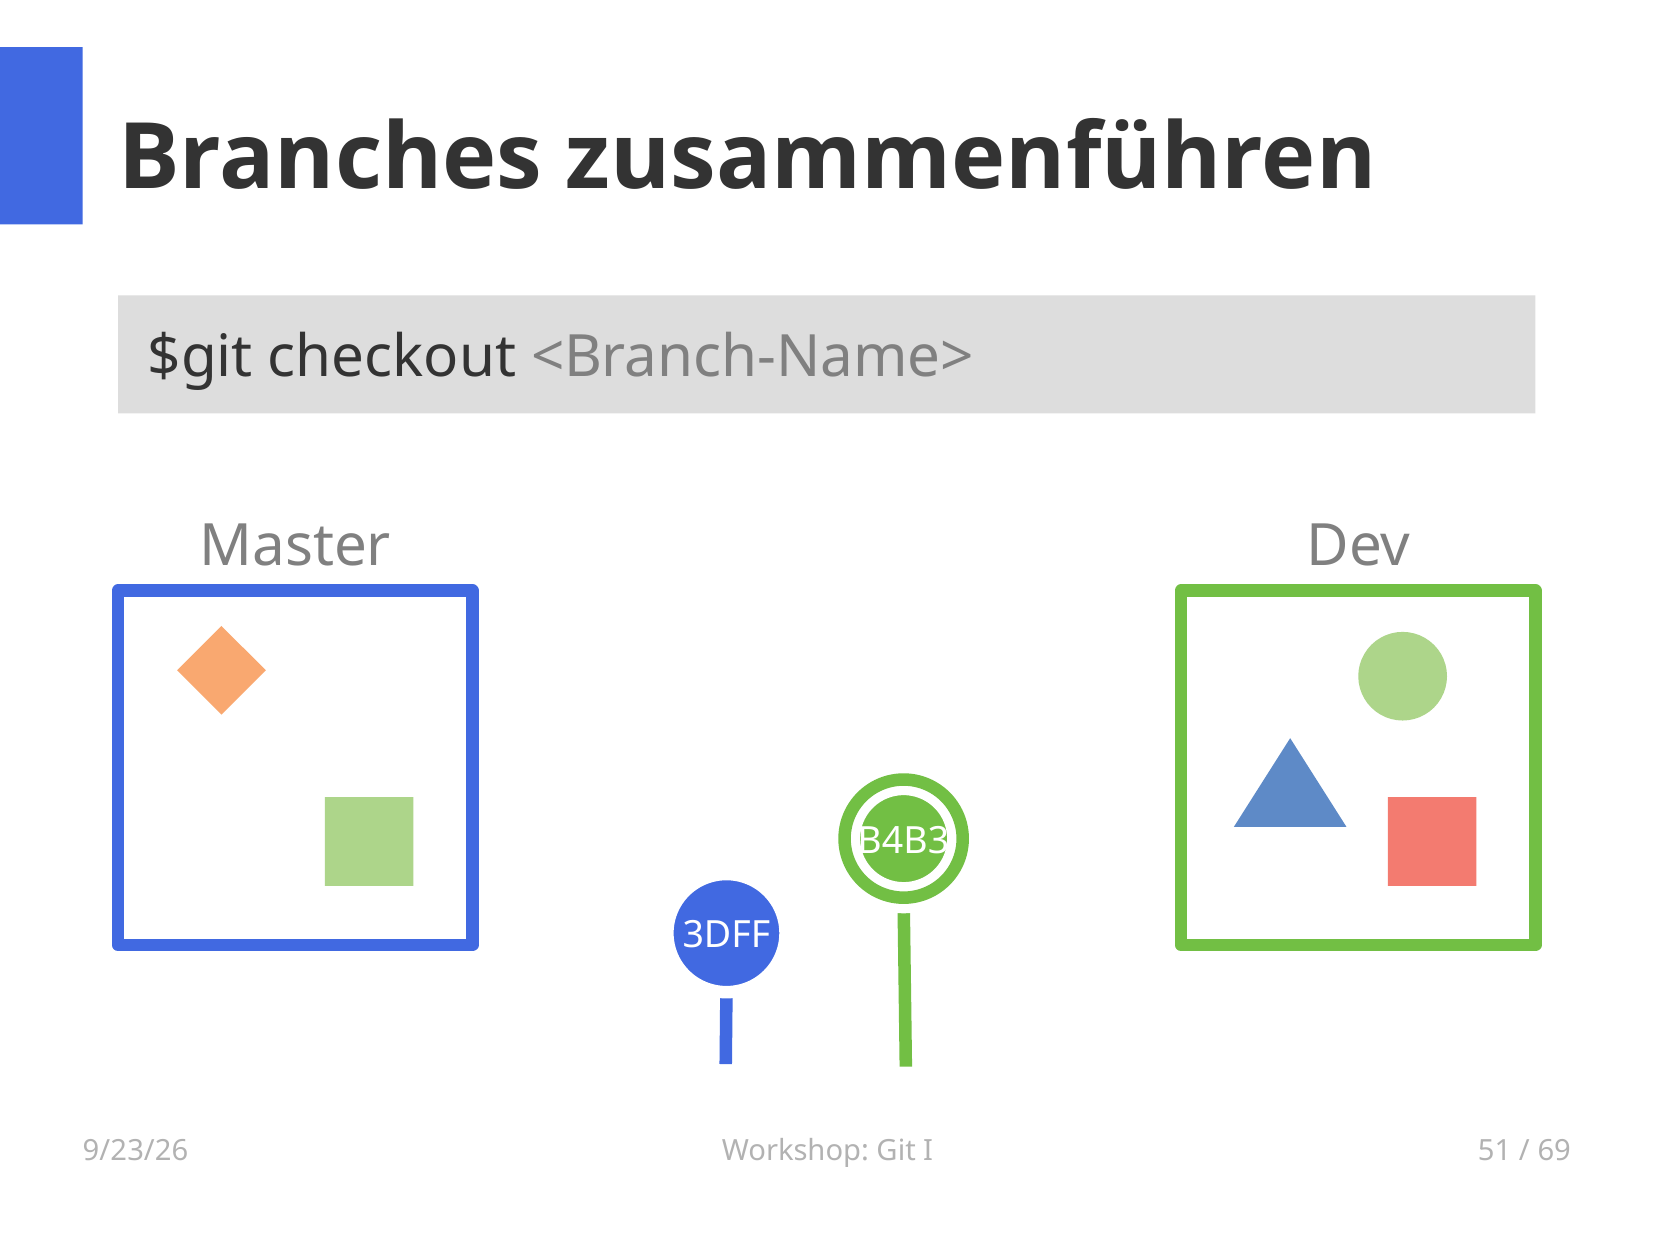

# Branches zusammenführen
$git checkout <Branch-Name>
Master
Dev
B4B3
3DFF